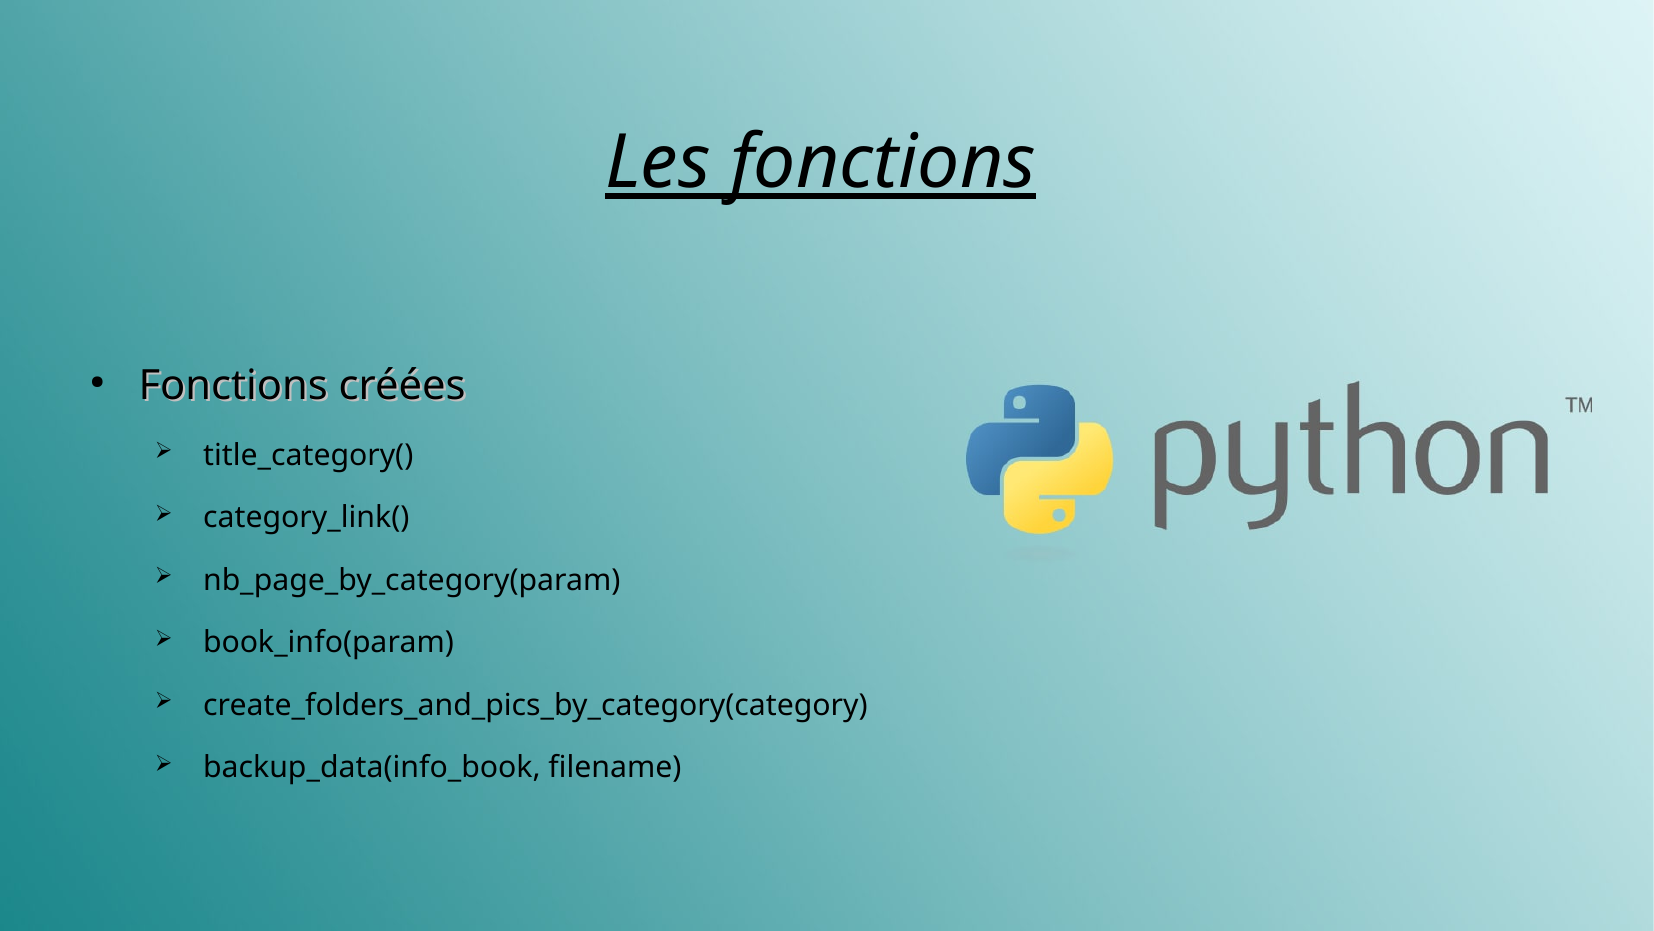

# Les fonctions
Fonctions créées
title_category()
category_link()
nb_page_by_category(param)
book_info(param)
create_folders_and_pics_by_category(category)
backup_data(info_book, filename)